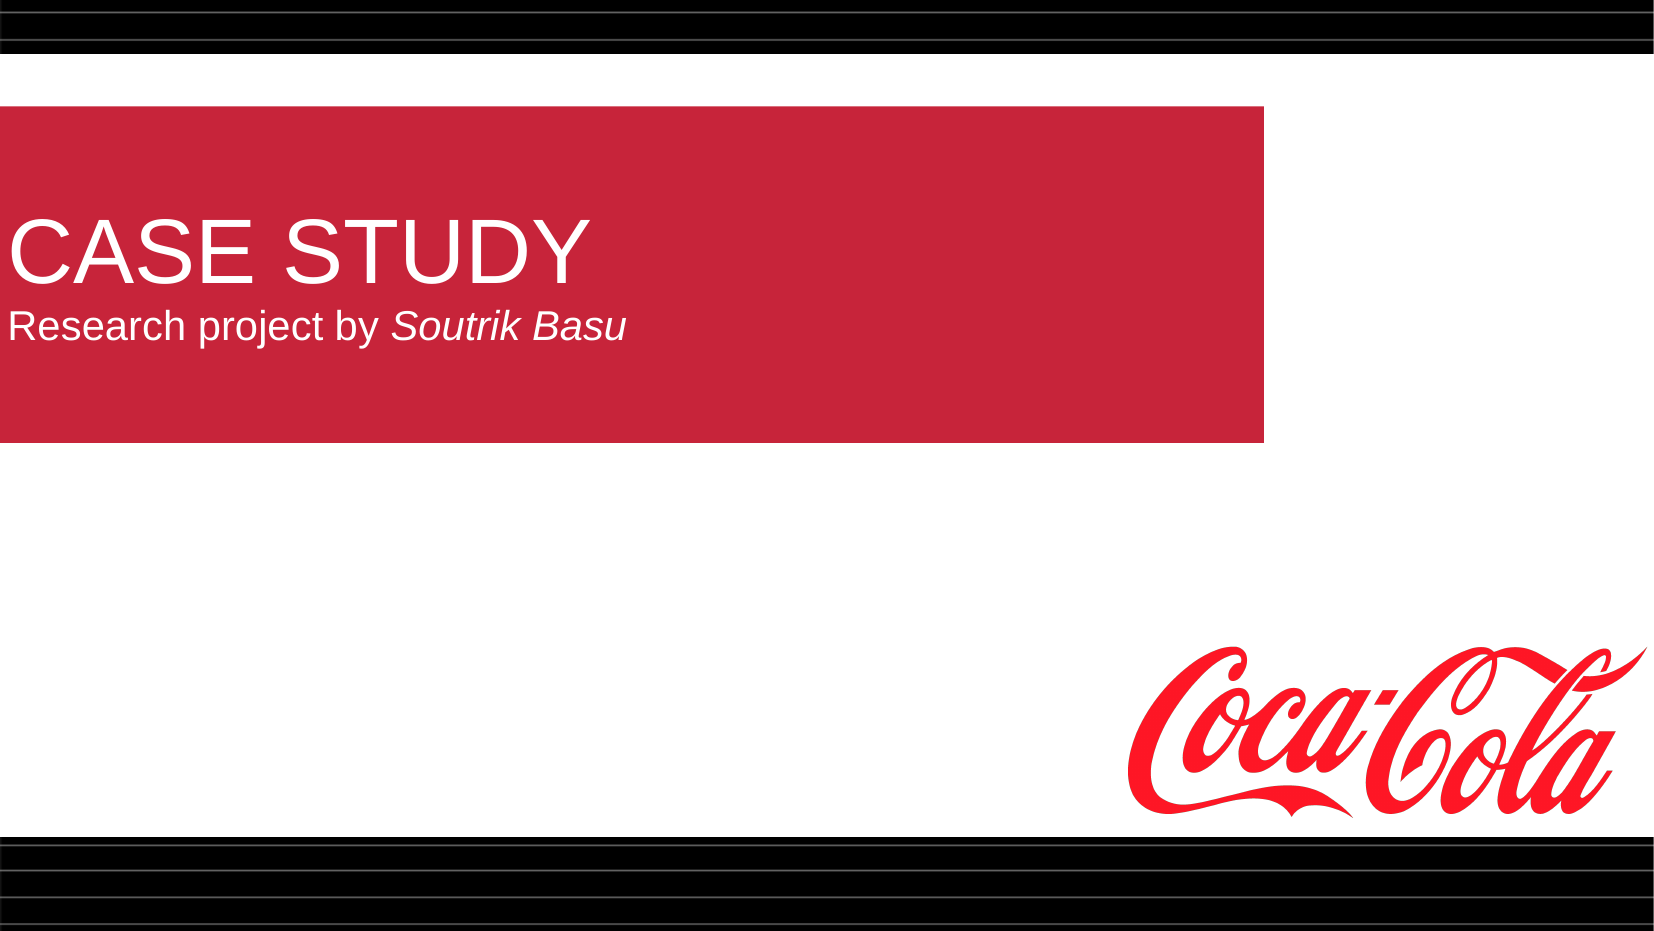

# CASE STUDY Research project by Soutrik Basu